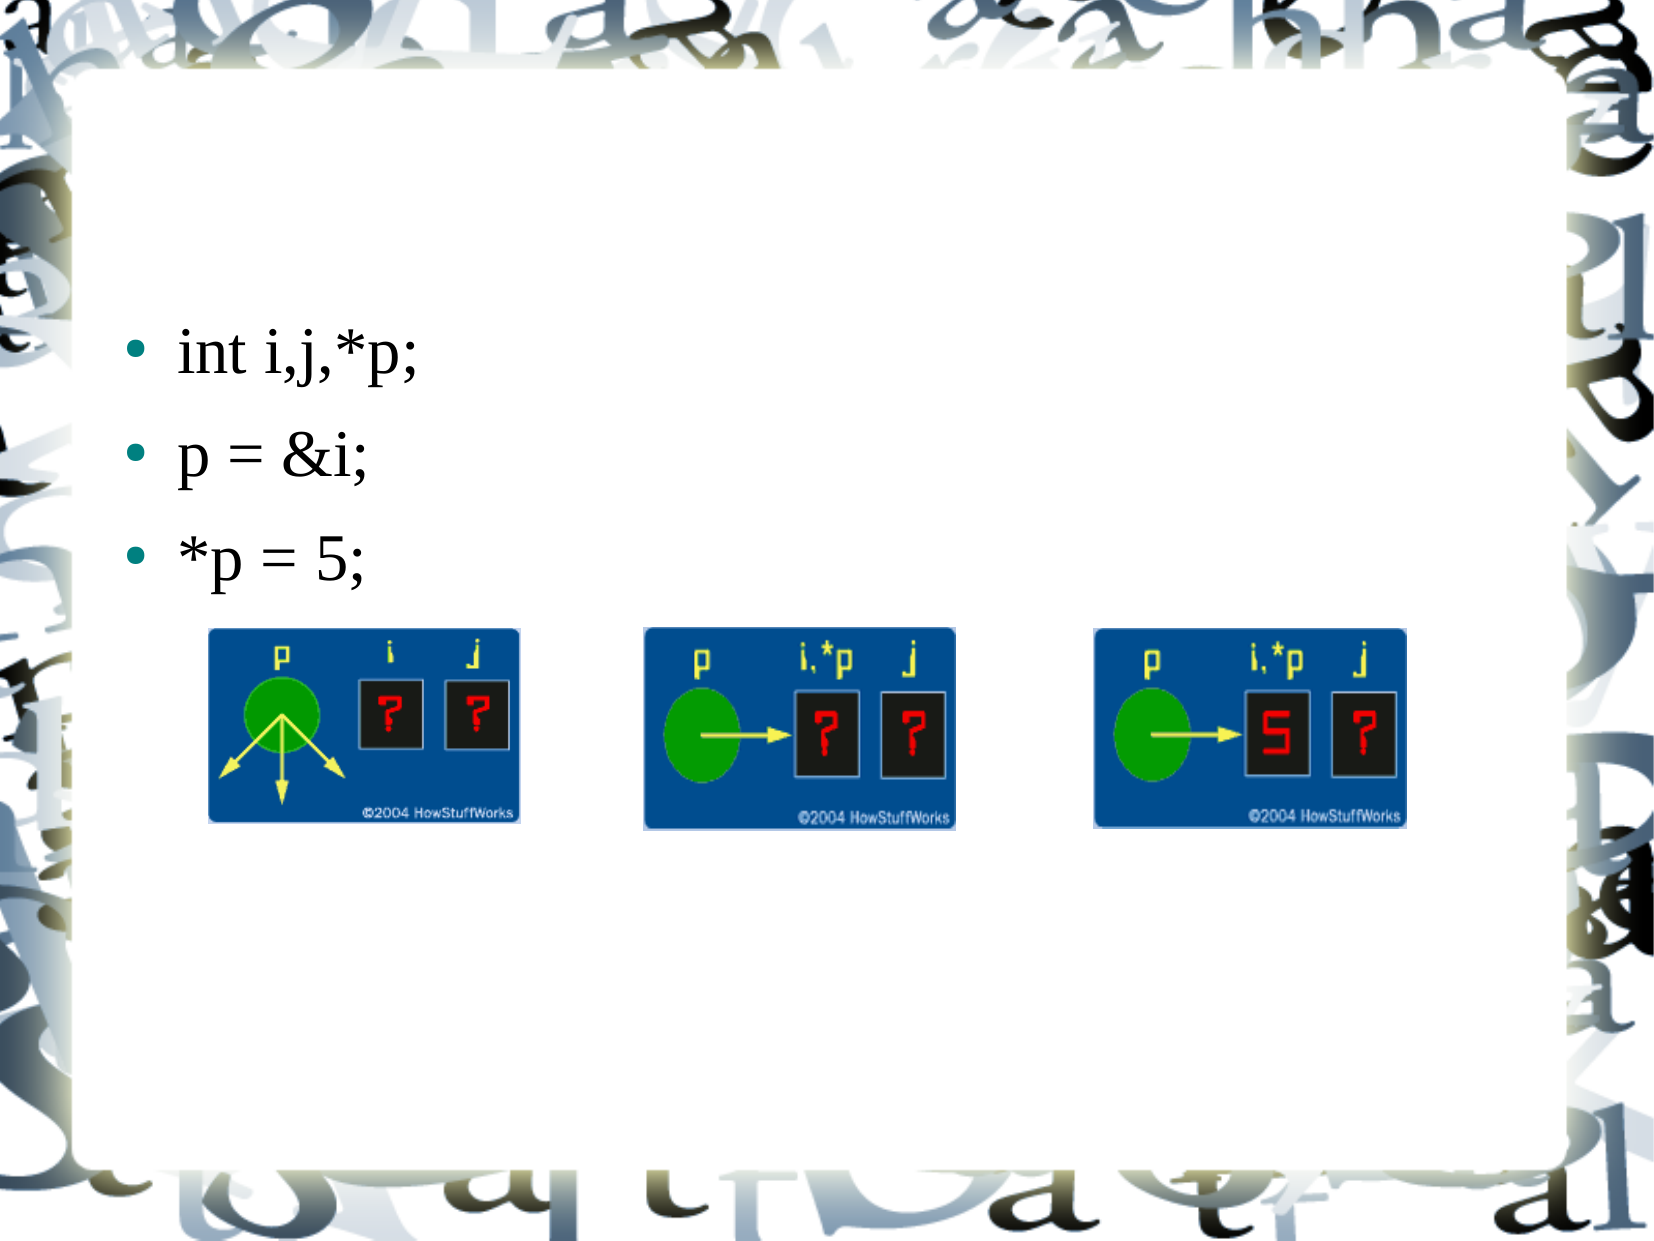

#
int i,j,*p;
p = &i;
*p = 5;